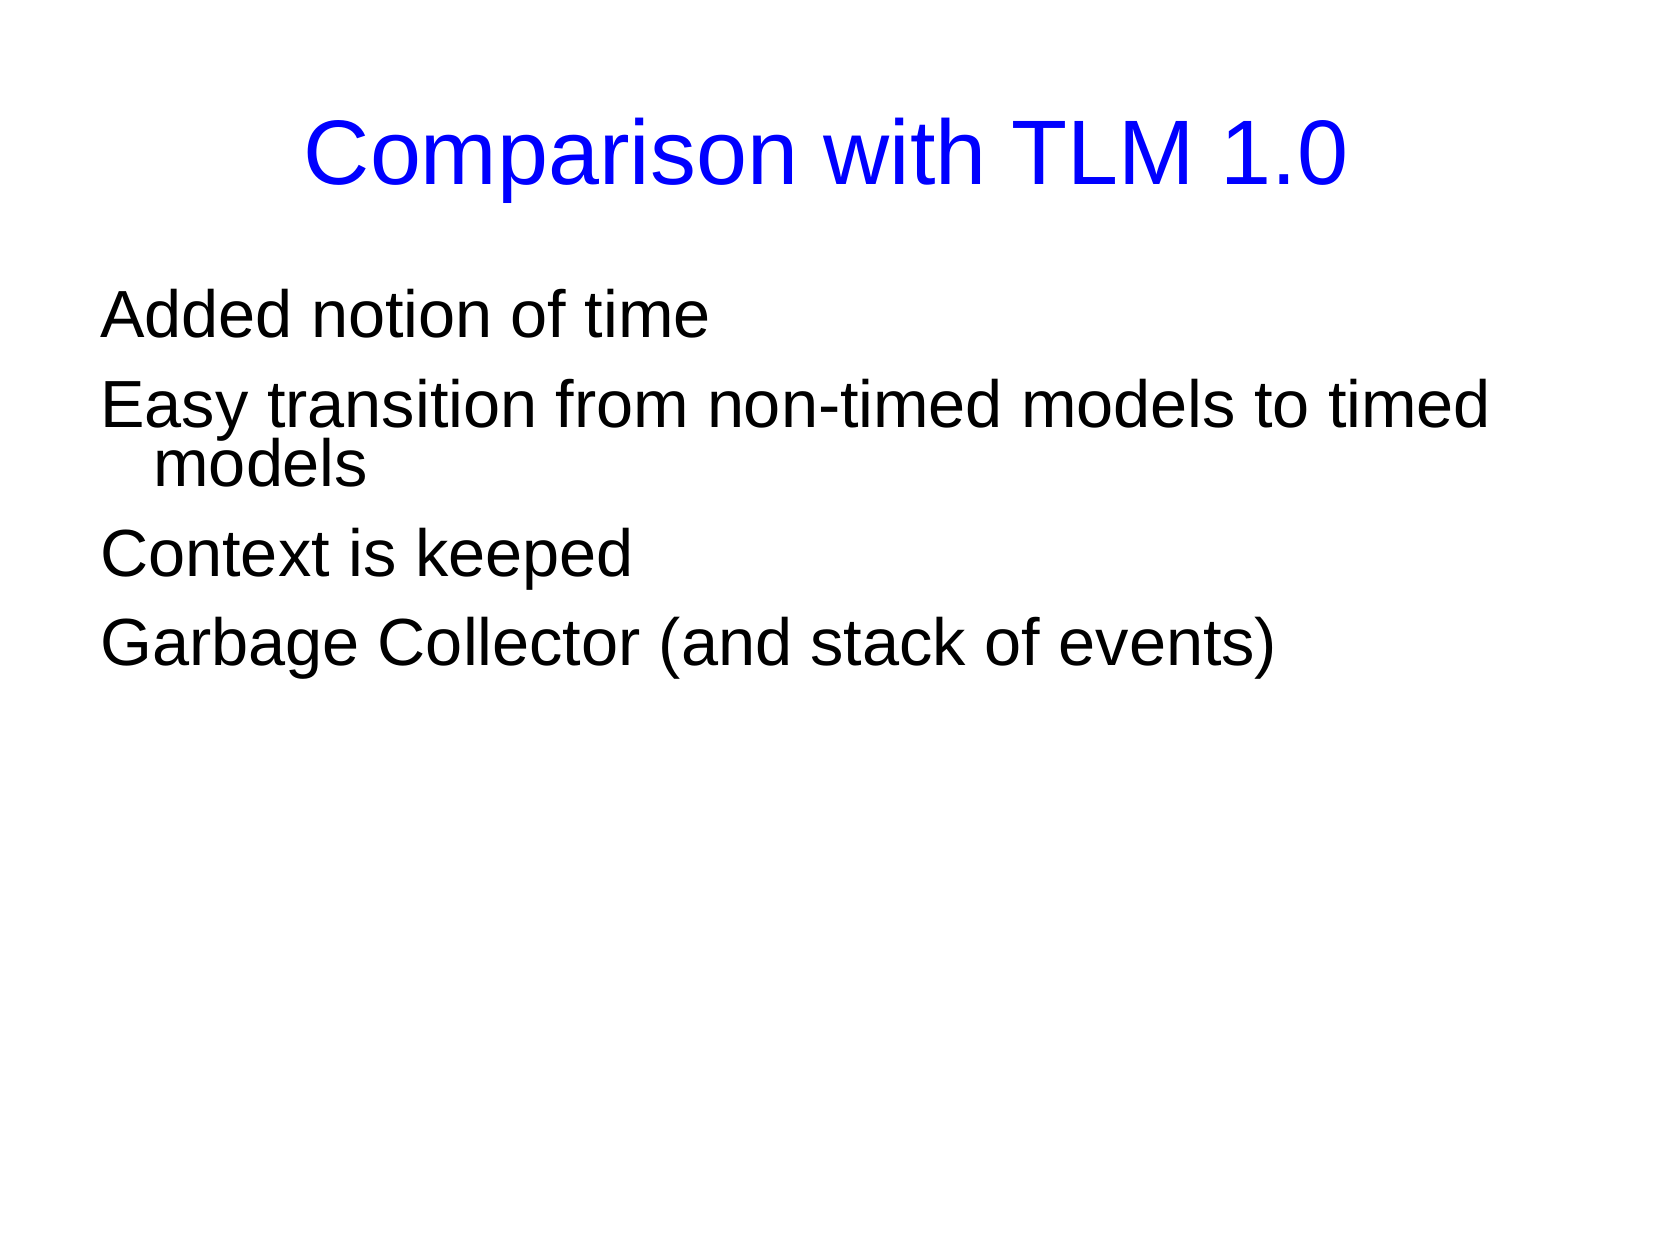

# Comparison with TLM 1.0
Added notion of time
Easy transition from non-timed models to timed models
Context is keeped
Garbage Collector (and stack of events)